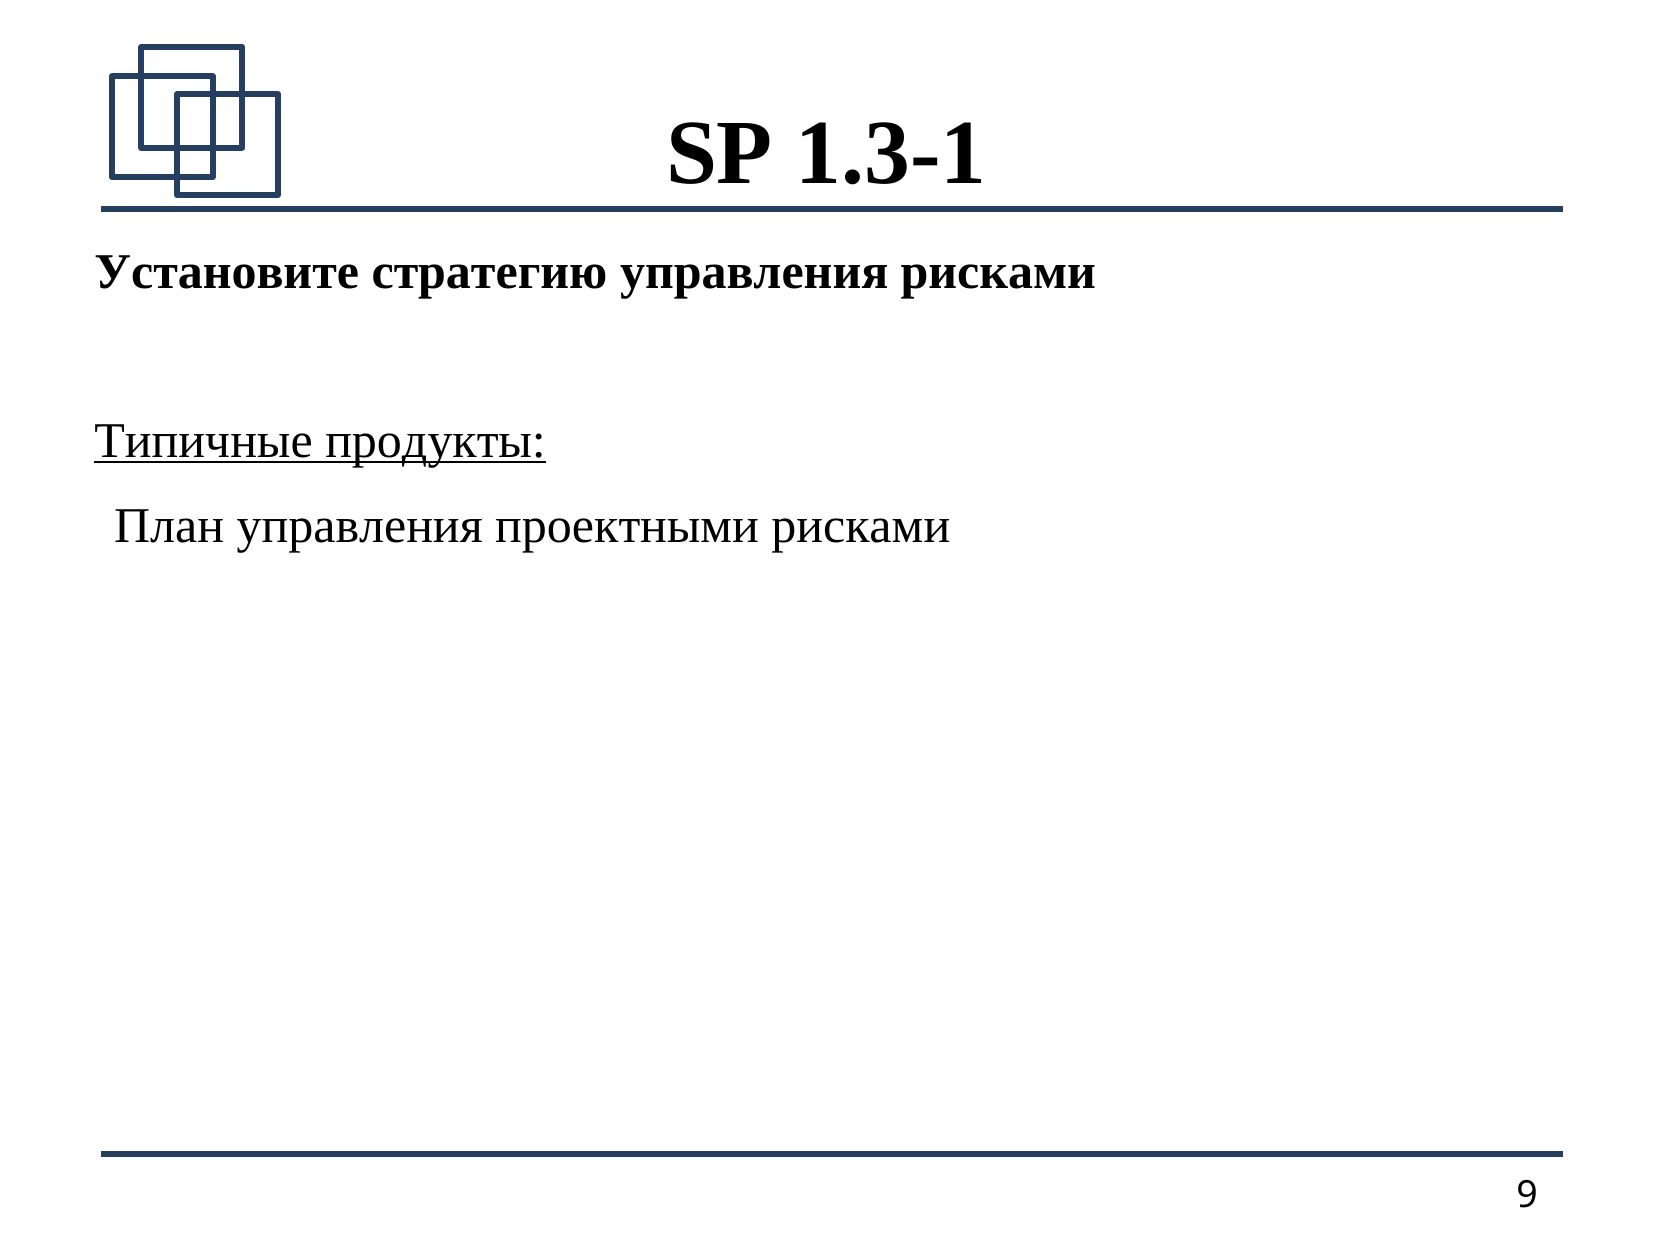

# SP 1.3-1
Установите стратегию управления рисками
Типичные продукты:
План управления проектными рисками